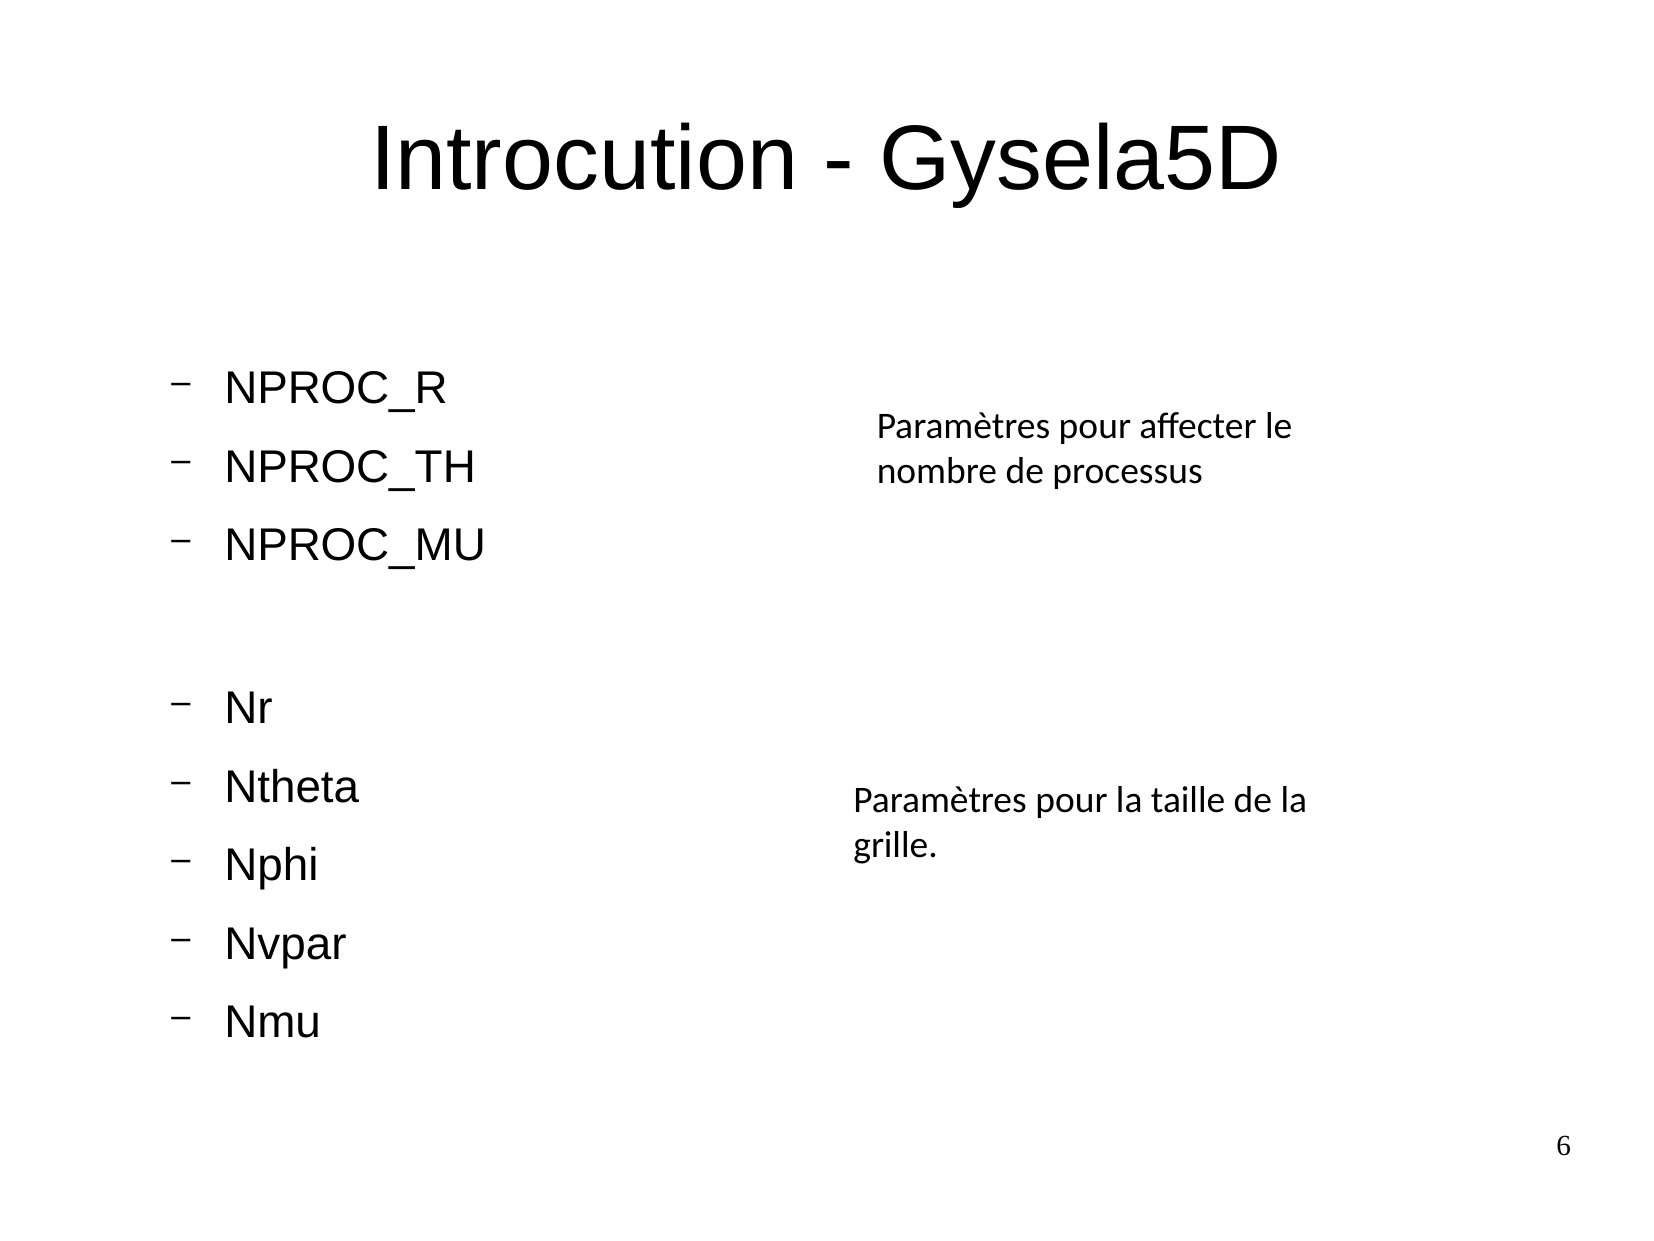

# Introcution - Gysela5D
NPROC_R
NPROC_TH
NPROC_MU
Nr
Ntheta
Nphi
Nvpar
Nmu
Paramètres pour affecter le nombre de processus
Paramètres pour la taille de la grille.
6